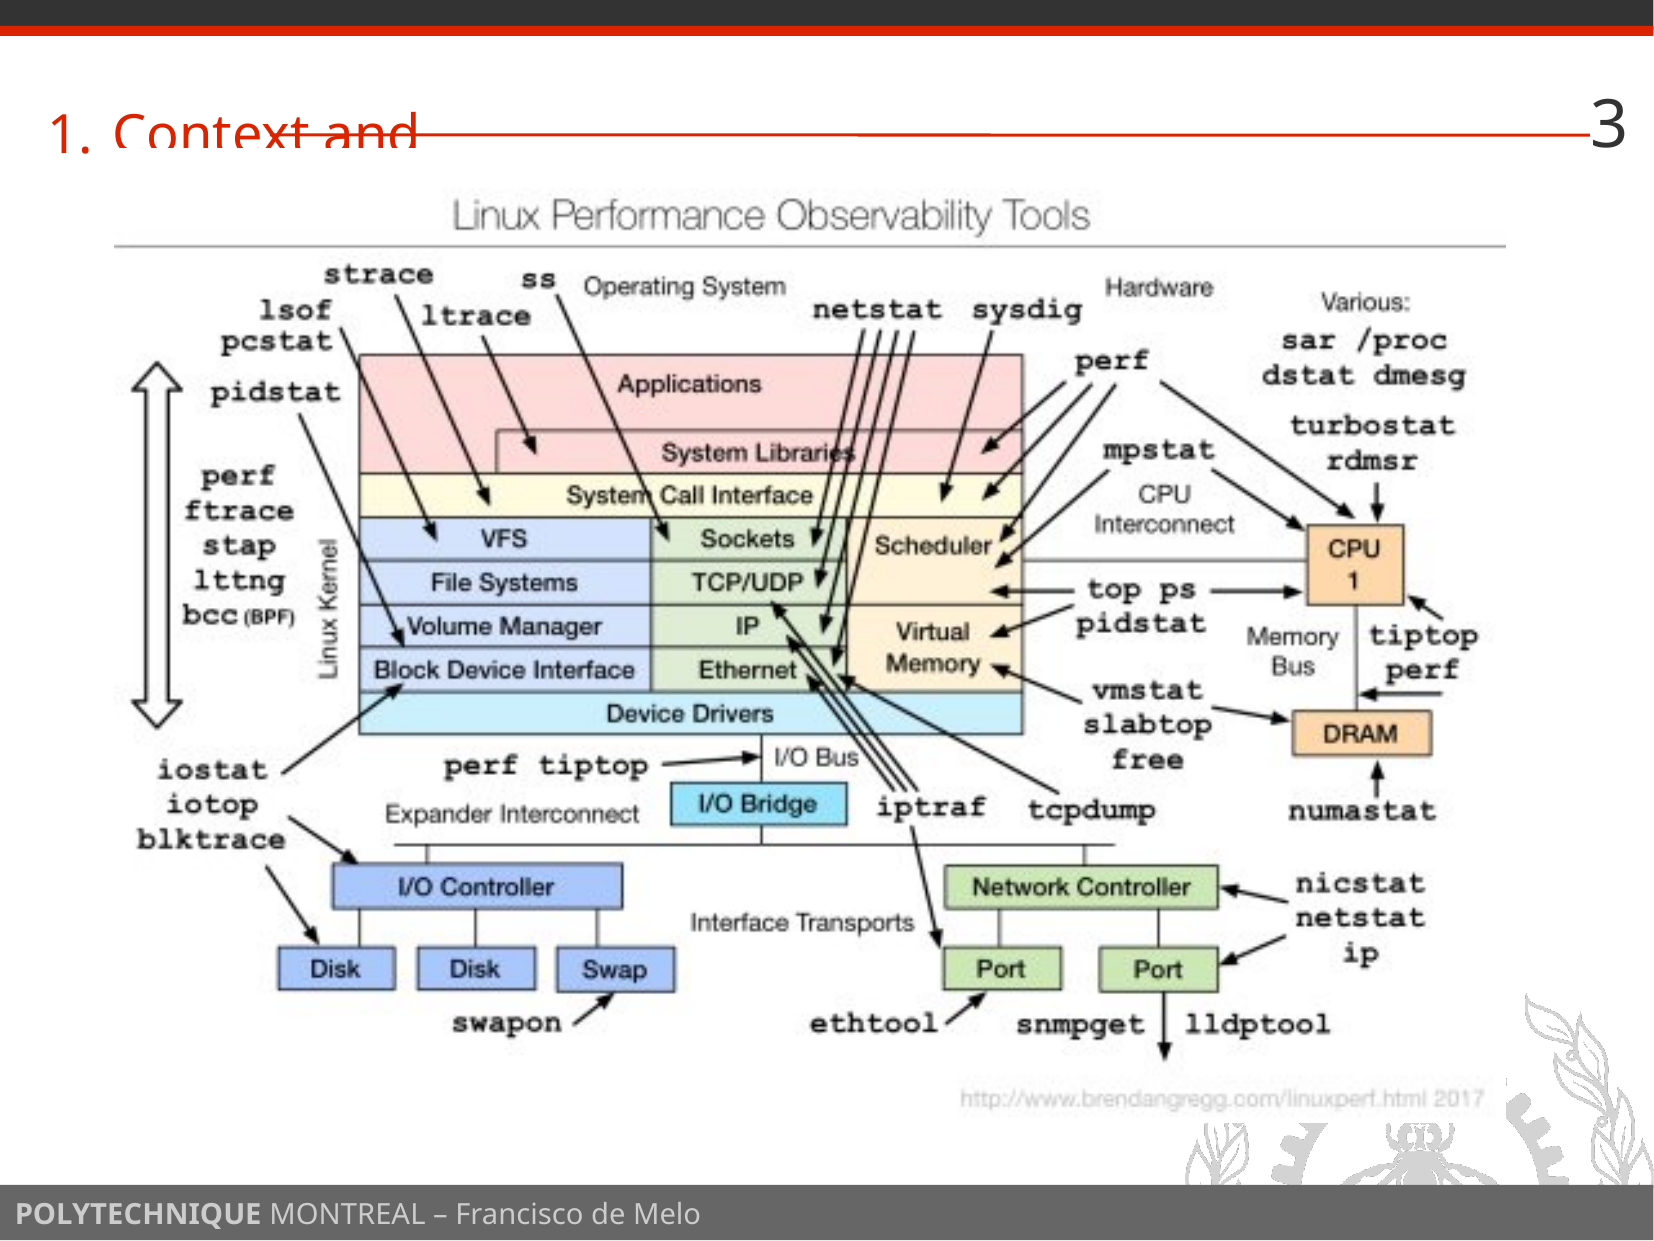

3
Context and Motivation 2
Continuous Integration
Regression tests in several builds
Performance evaluation
POLYTECHNIQUE MONTREAL – Francisco de Melo